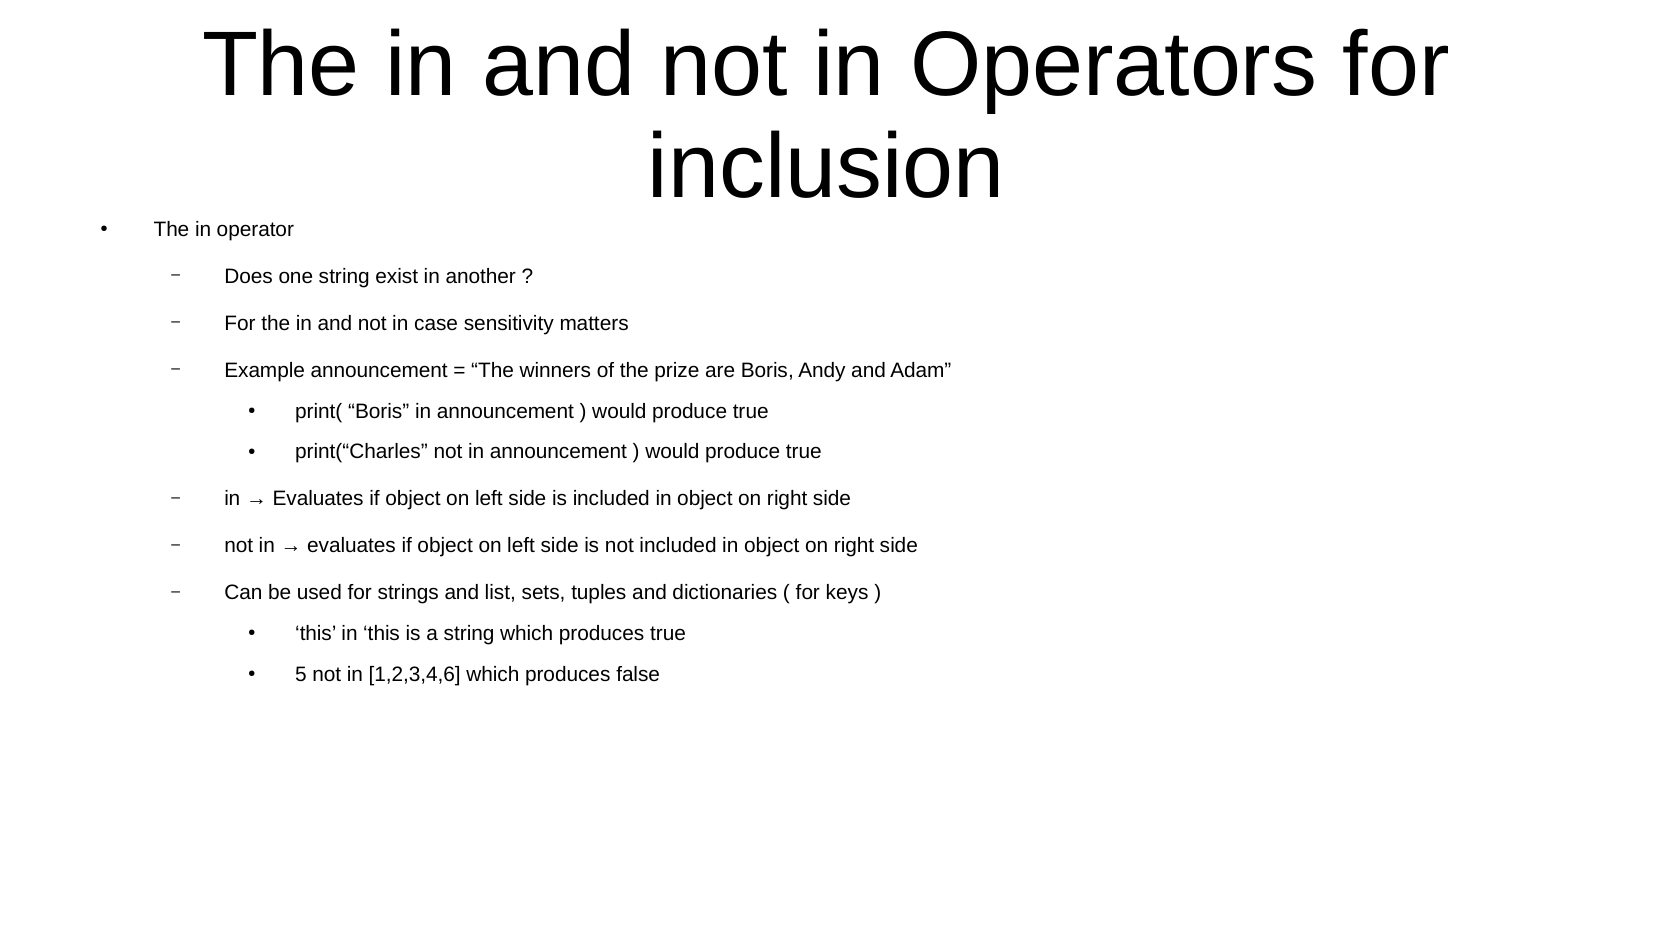

# The in and not in Operators for inclusion
The in operator
Does one string exist in another ?
For the in and not in case sensitivity matters
Example announcement = “The winners of the prize are Boris, Andy and Adam”
print( “Boris” in announcement ) would produce true
print(“Charles” not in announcement ) would produce true
in → Evaluates if object on left side is included in object on right side
not in → evaluates if object on left side is not included in object on right side
Can be used for strings and list, sets, tuples and dictionaries ( for keys )
‘this’ in ‘this is a string which produces true
5 not in [1,2,3,4,6] which produces false